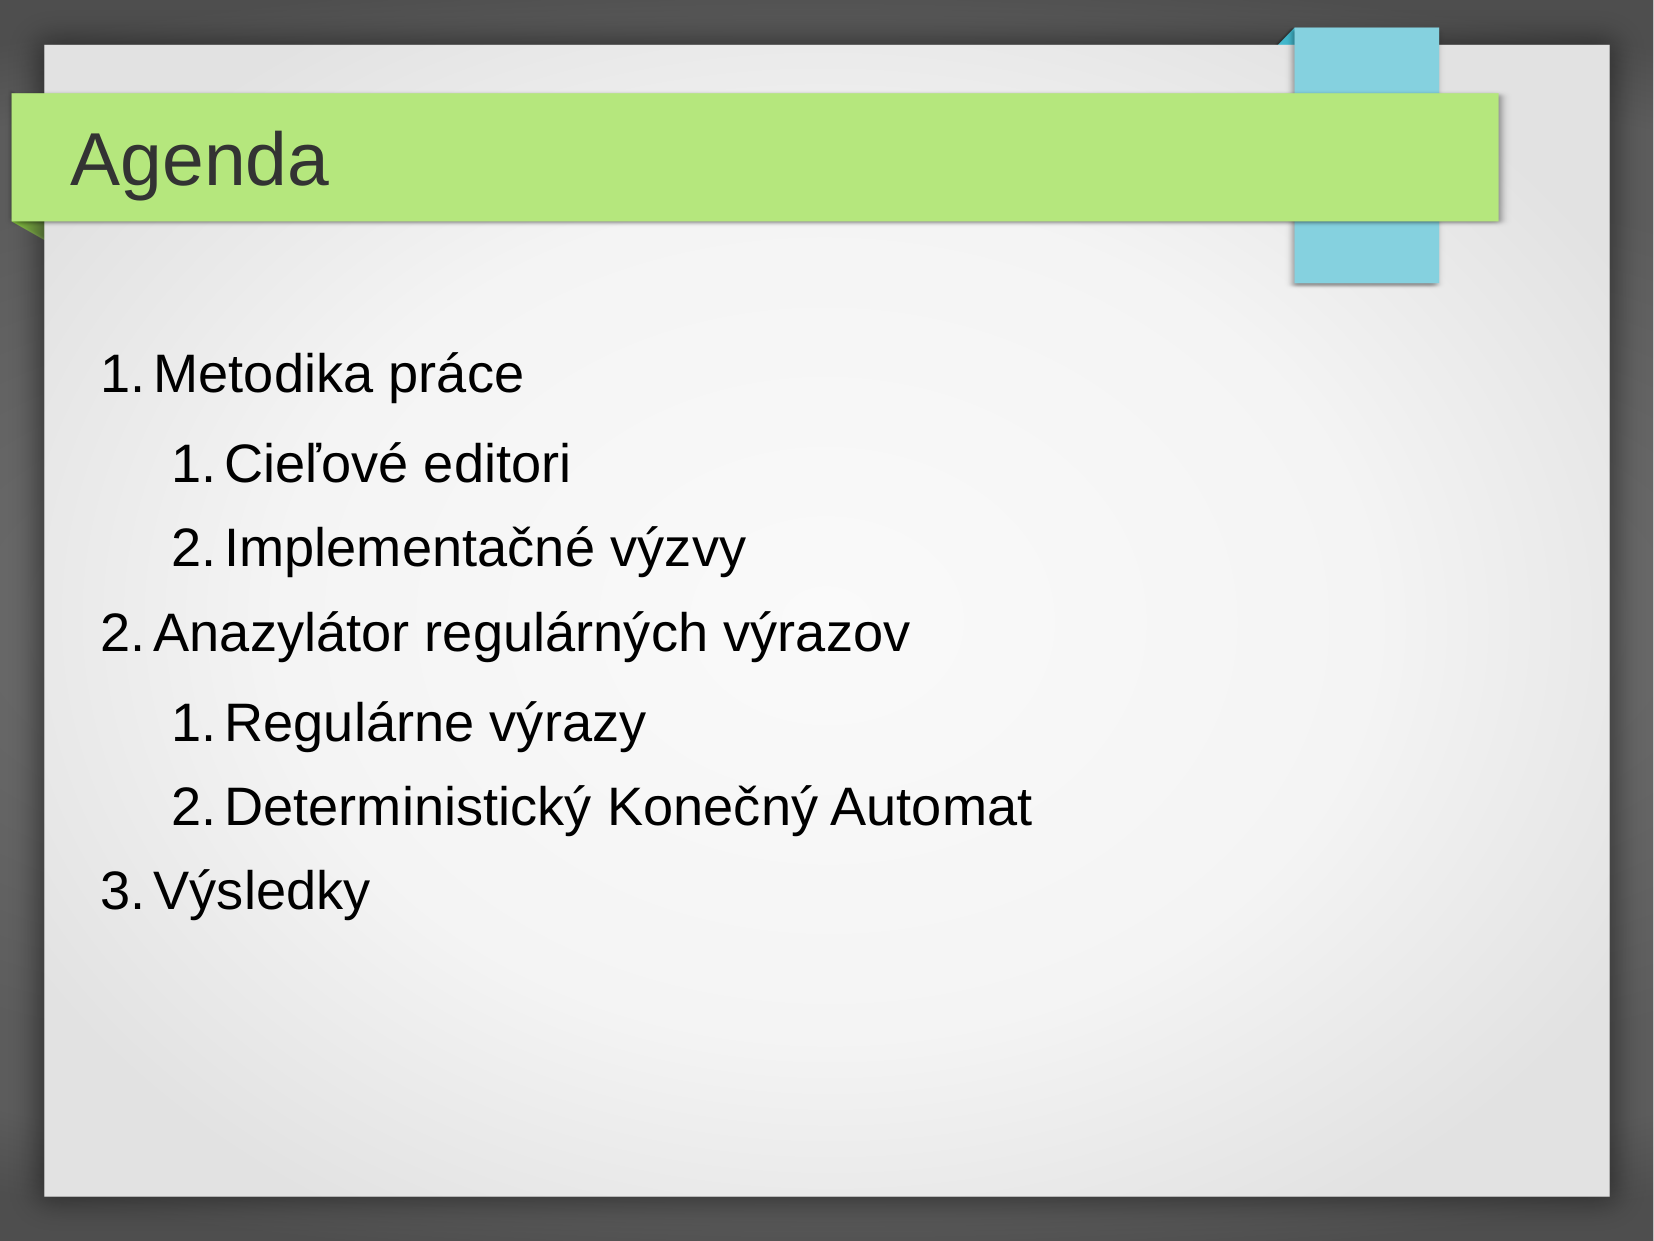

# Agenda
Metodika práce
Cieľové editori
Implementačné výzvy
Anazylátor regulárných výrazov
Regulárne výrazy
Deterministický Konečný Automat
Výsledky